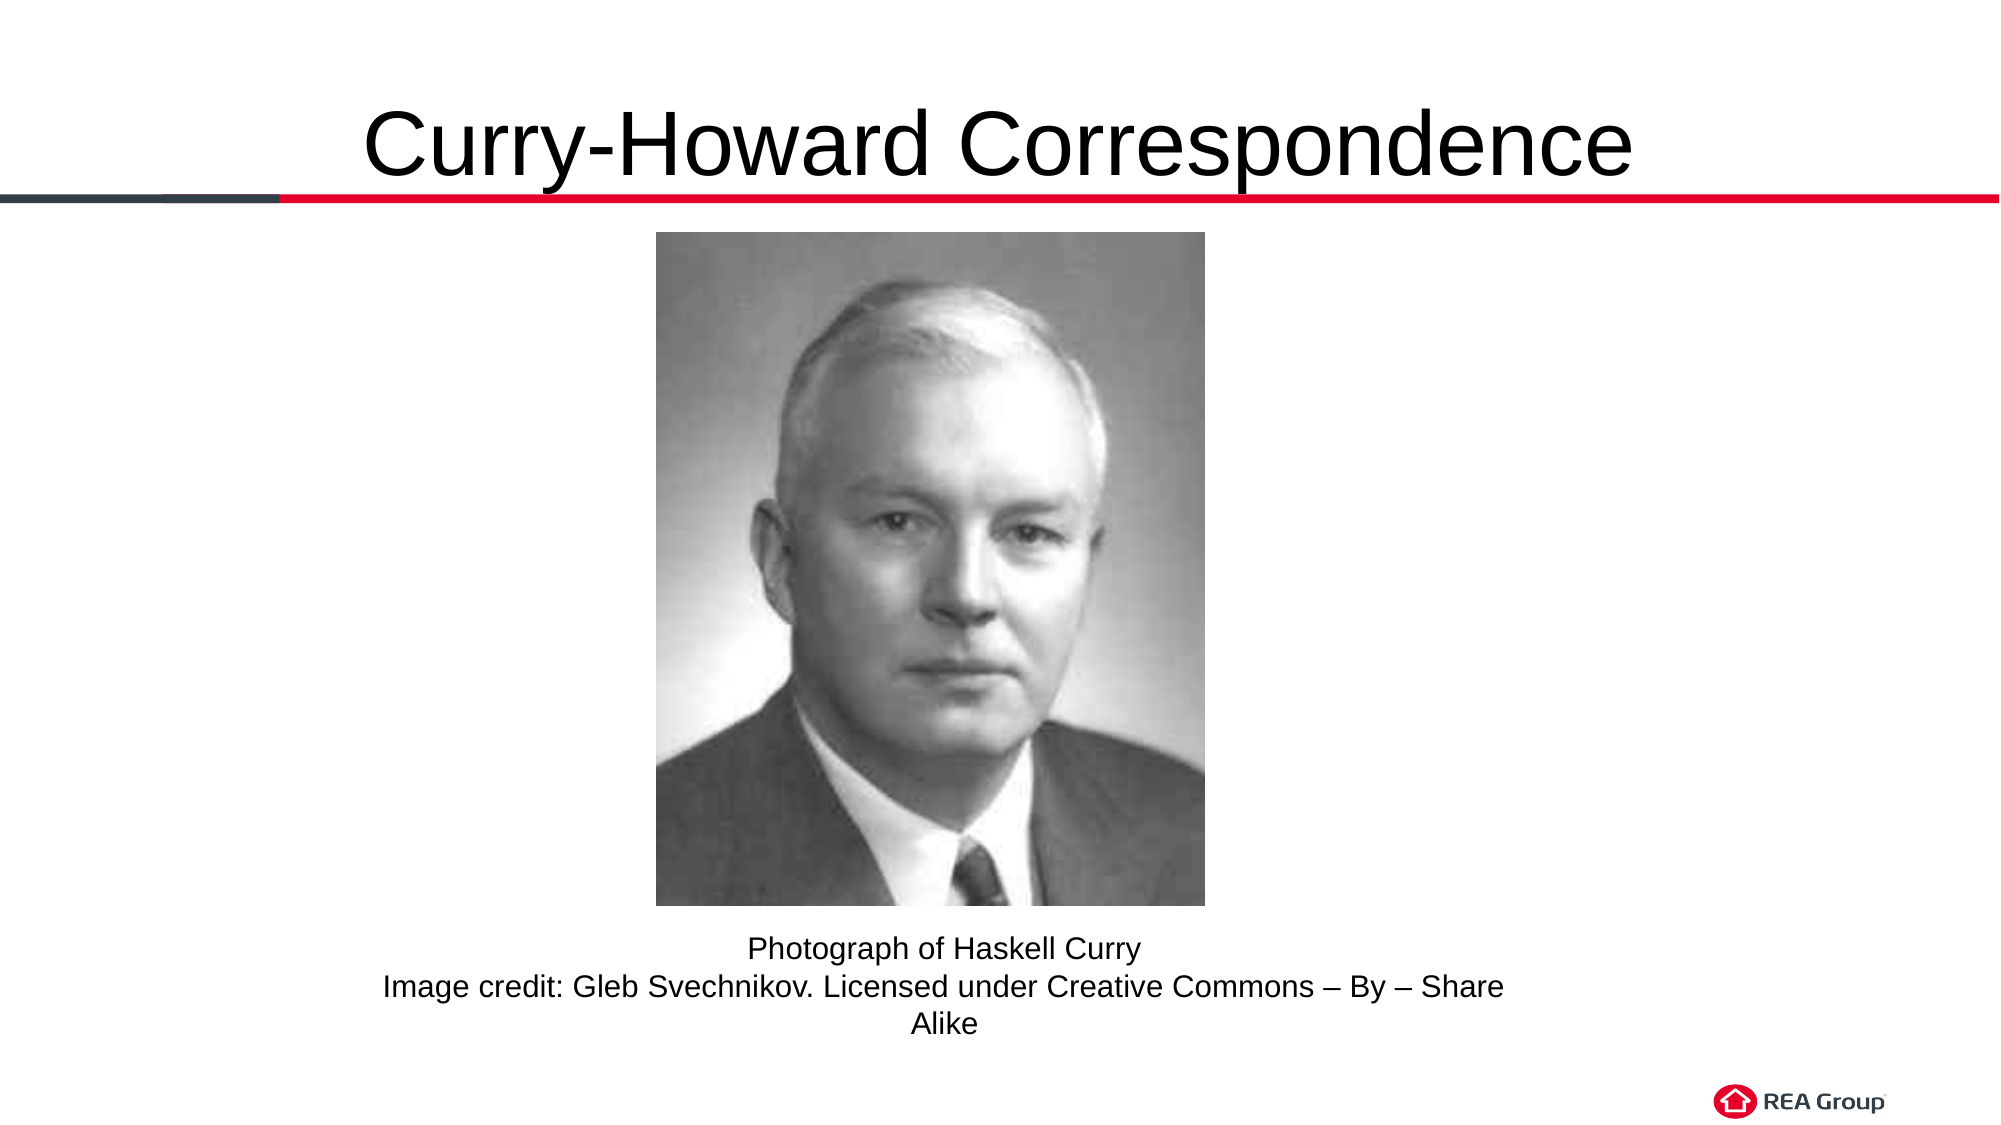

Curry-Howard Correspondence
Photograph of Haskell Curry
Image credit: Gleb Svechnikov. Licensed under Creative Commons – By – Share Alike